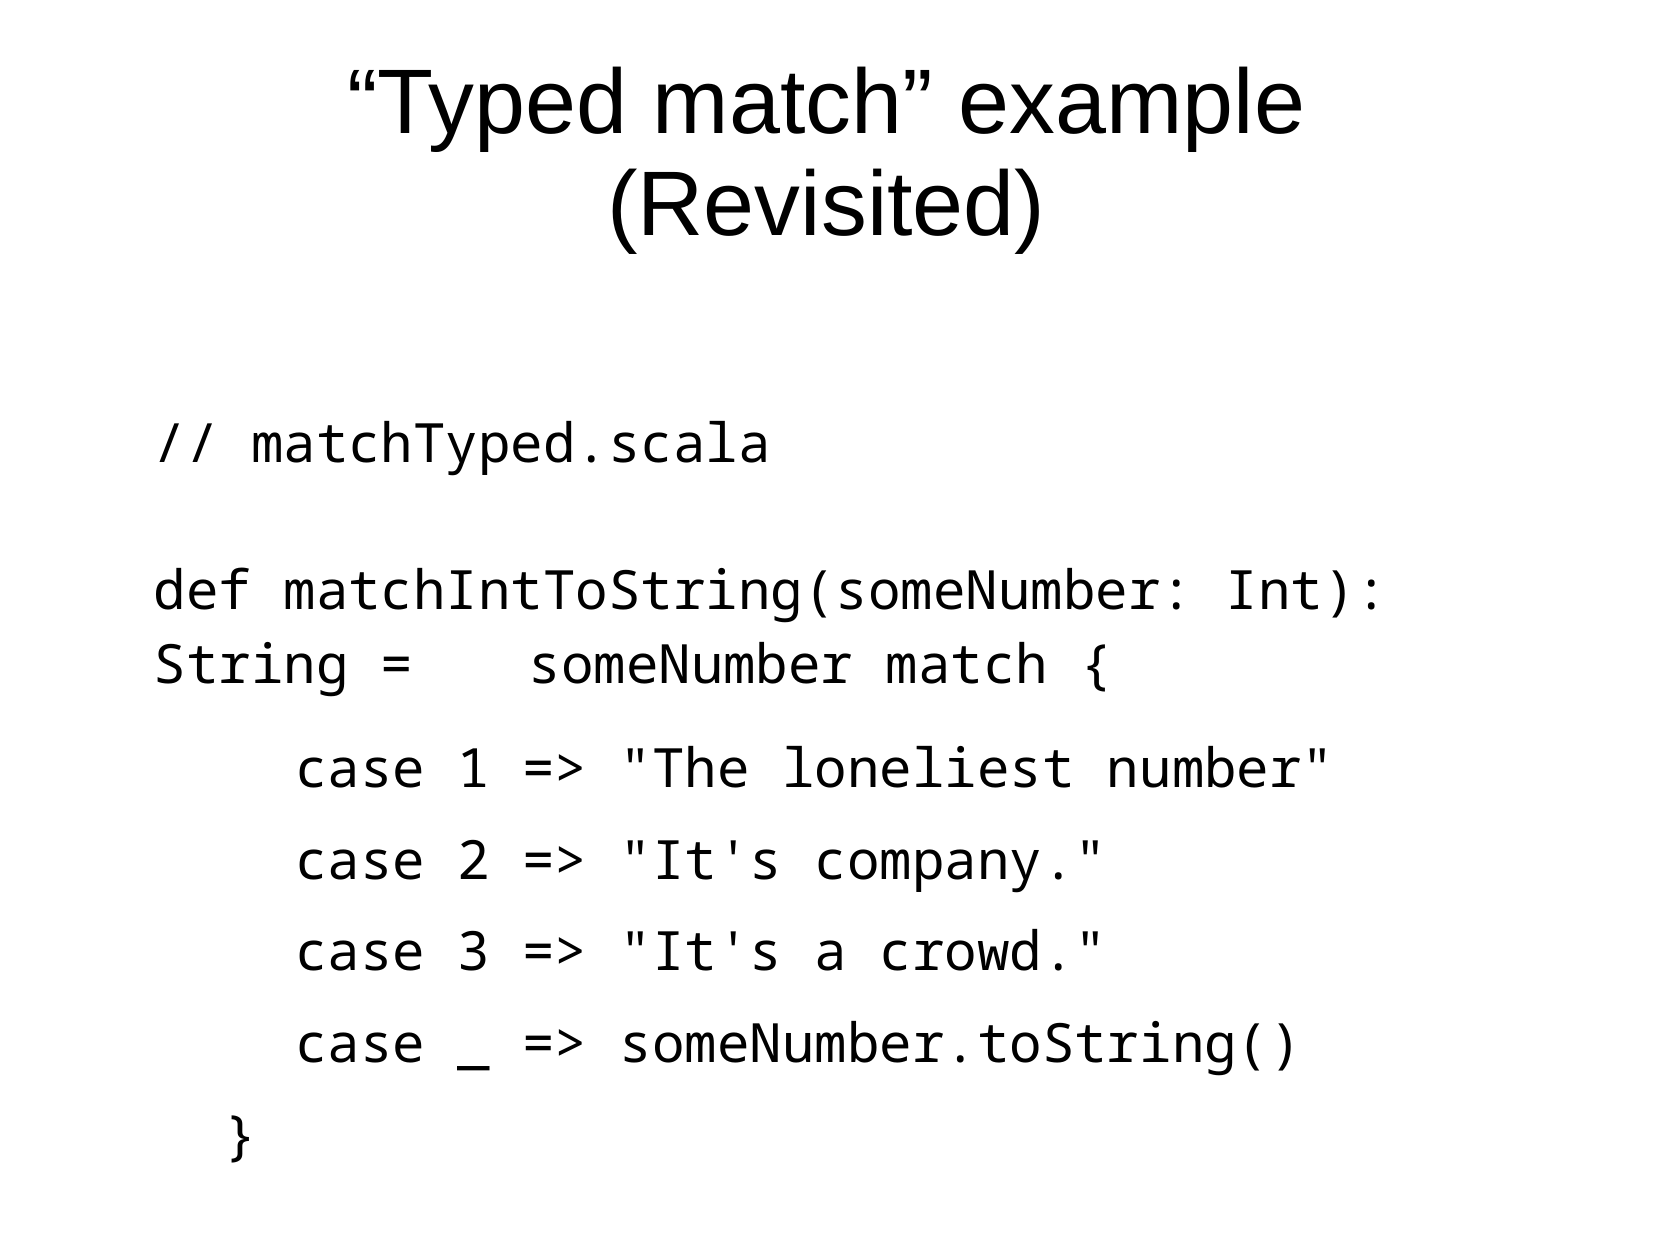

# “Typed match” example (Revisited)
// matchTyped.scala
def matchIntToString(someNumber: Int): 		String = 		someNumber match {
case 1 => "The loneliest number"
case 2 => "It's company."
case 3 => "It's a crowd."
case _ => someNumber.toString()
}